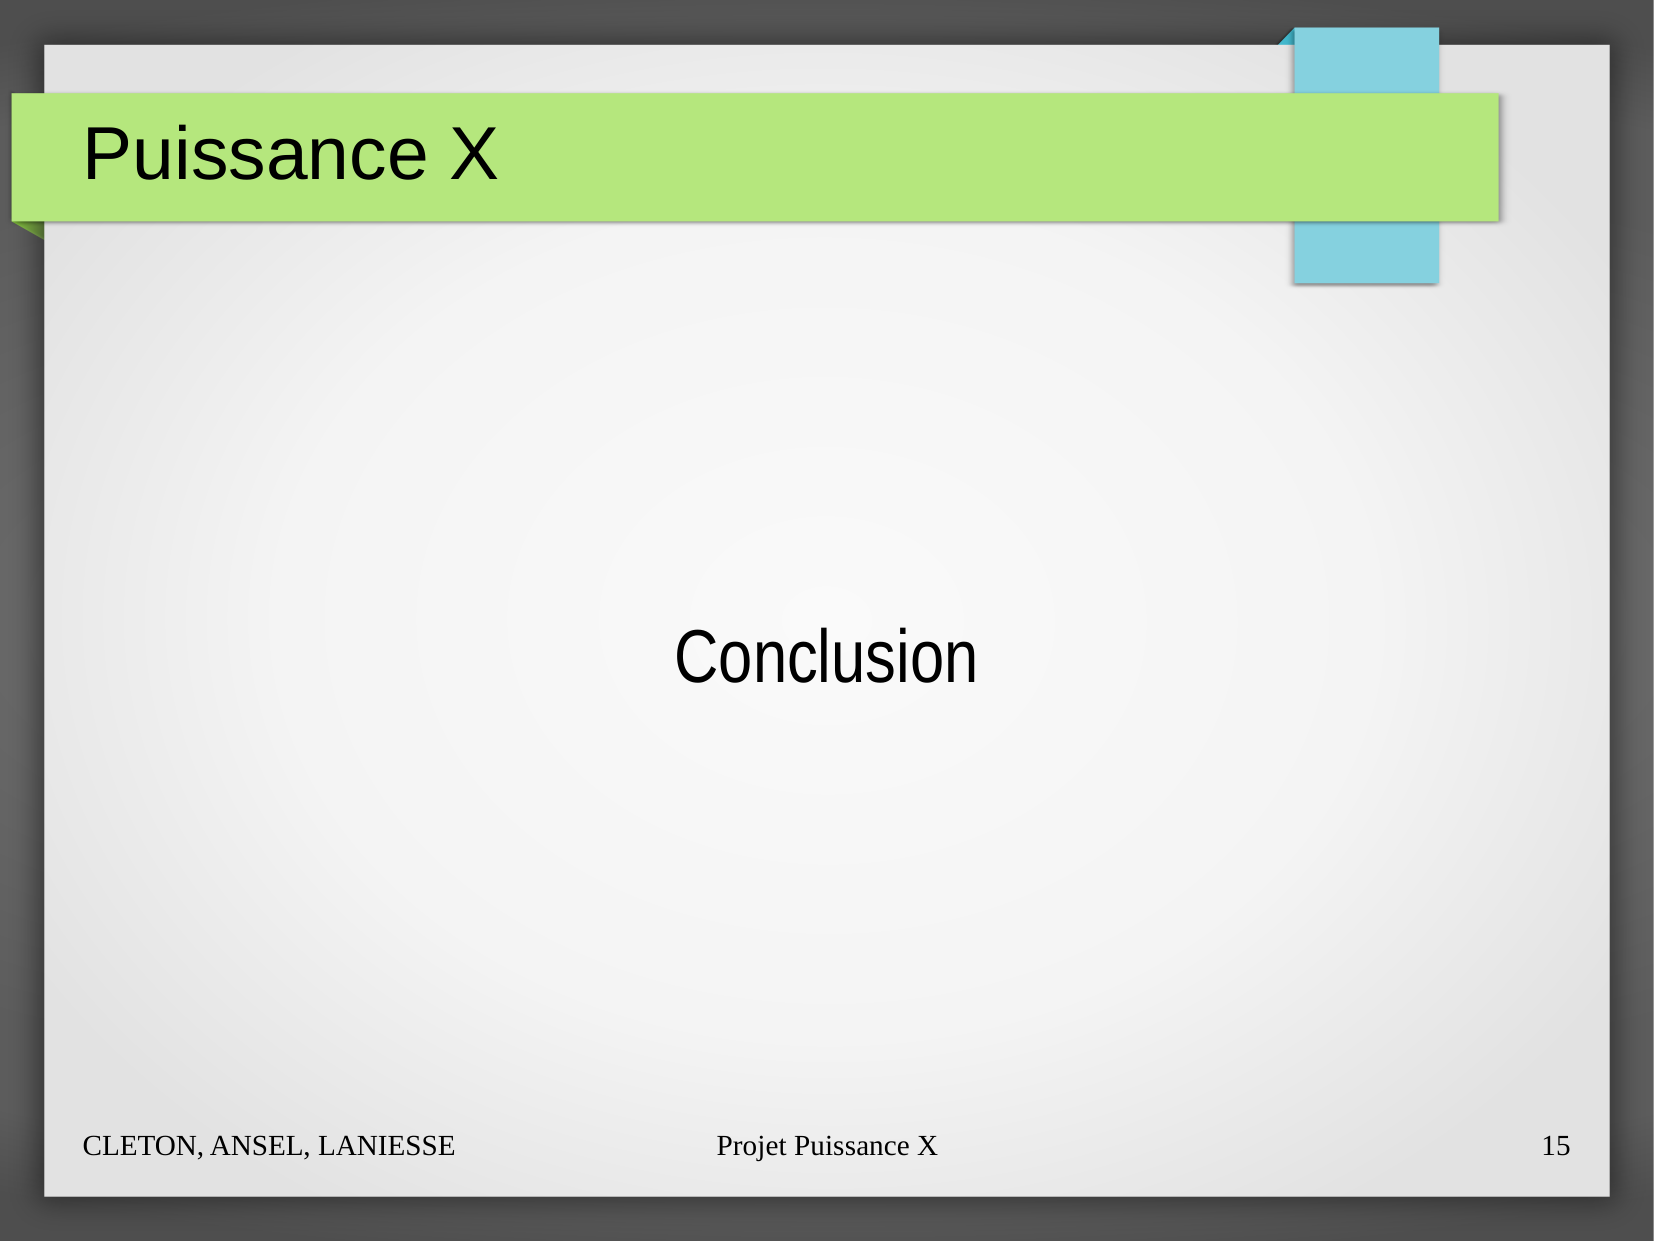

Puissance X
# Conclusion
CLETON, ANSEL, LANIESSE
Projet Puissance X
15